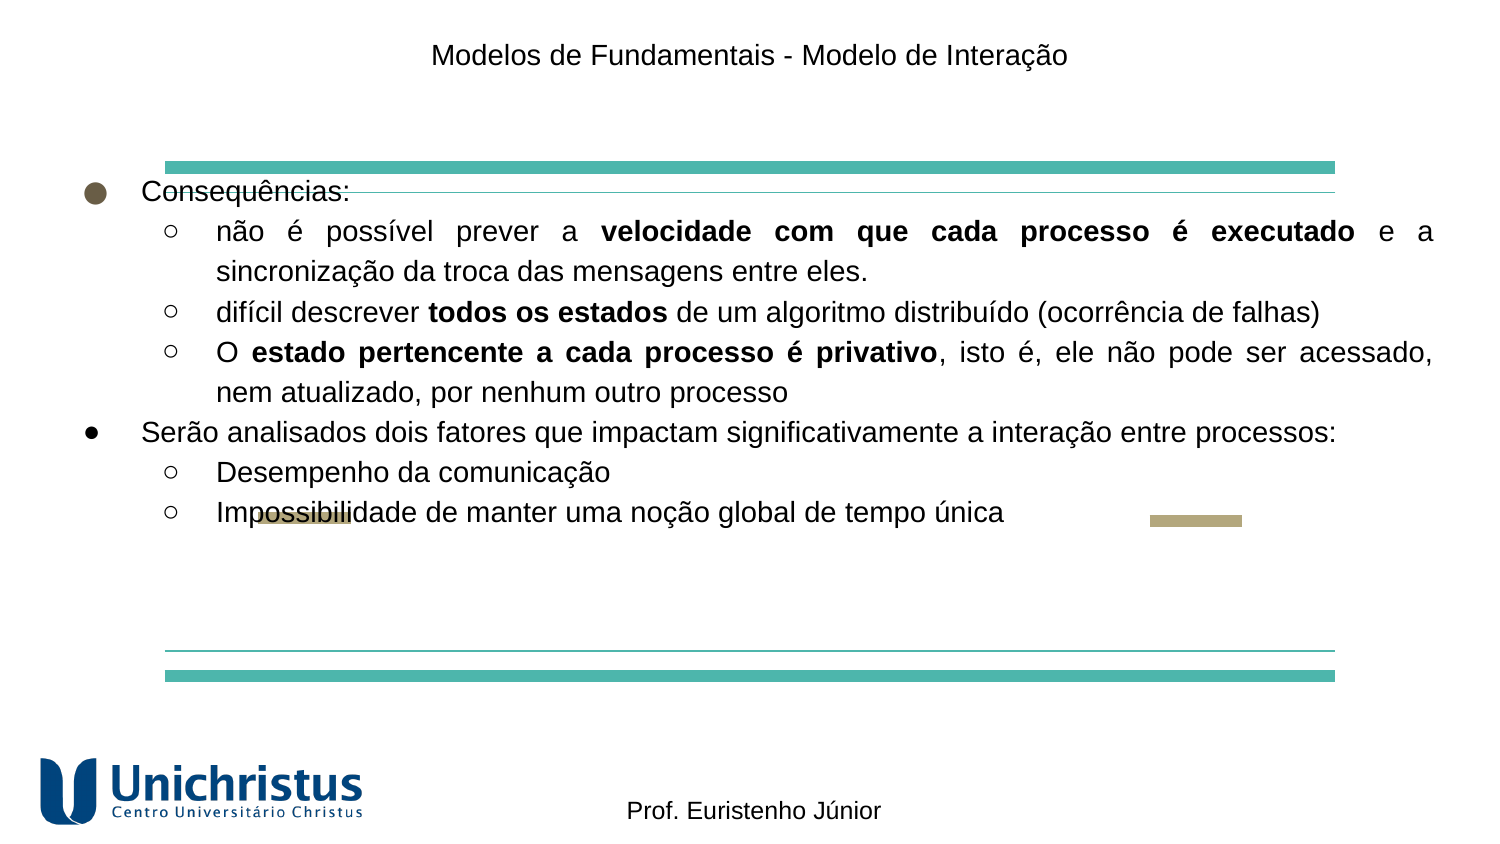

# Modelos de Fundamentais - Modelo de Interação
Consequências:
não é possível prever a velocidade com que cada processo é executado e a sincronização da troca das mensagens entre eles.
difícil descrever todos os estados de um algoritmo distribuído (ocorrência de falhas)
O estado pertencente a cada processo é privativo, isto é, ele não pode ser acessado, nem atualizado, por nenhum outro processo
Serão analisados dois fatores que impactam significativamente a interação entre processos:
Desempenho da comunicação
Impossibilidade de manter uma noção global de tempo única